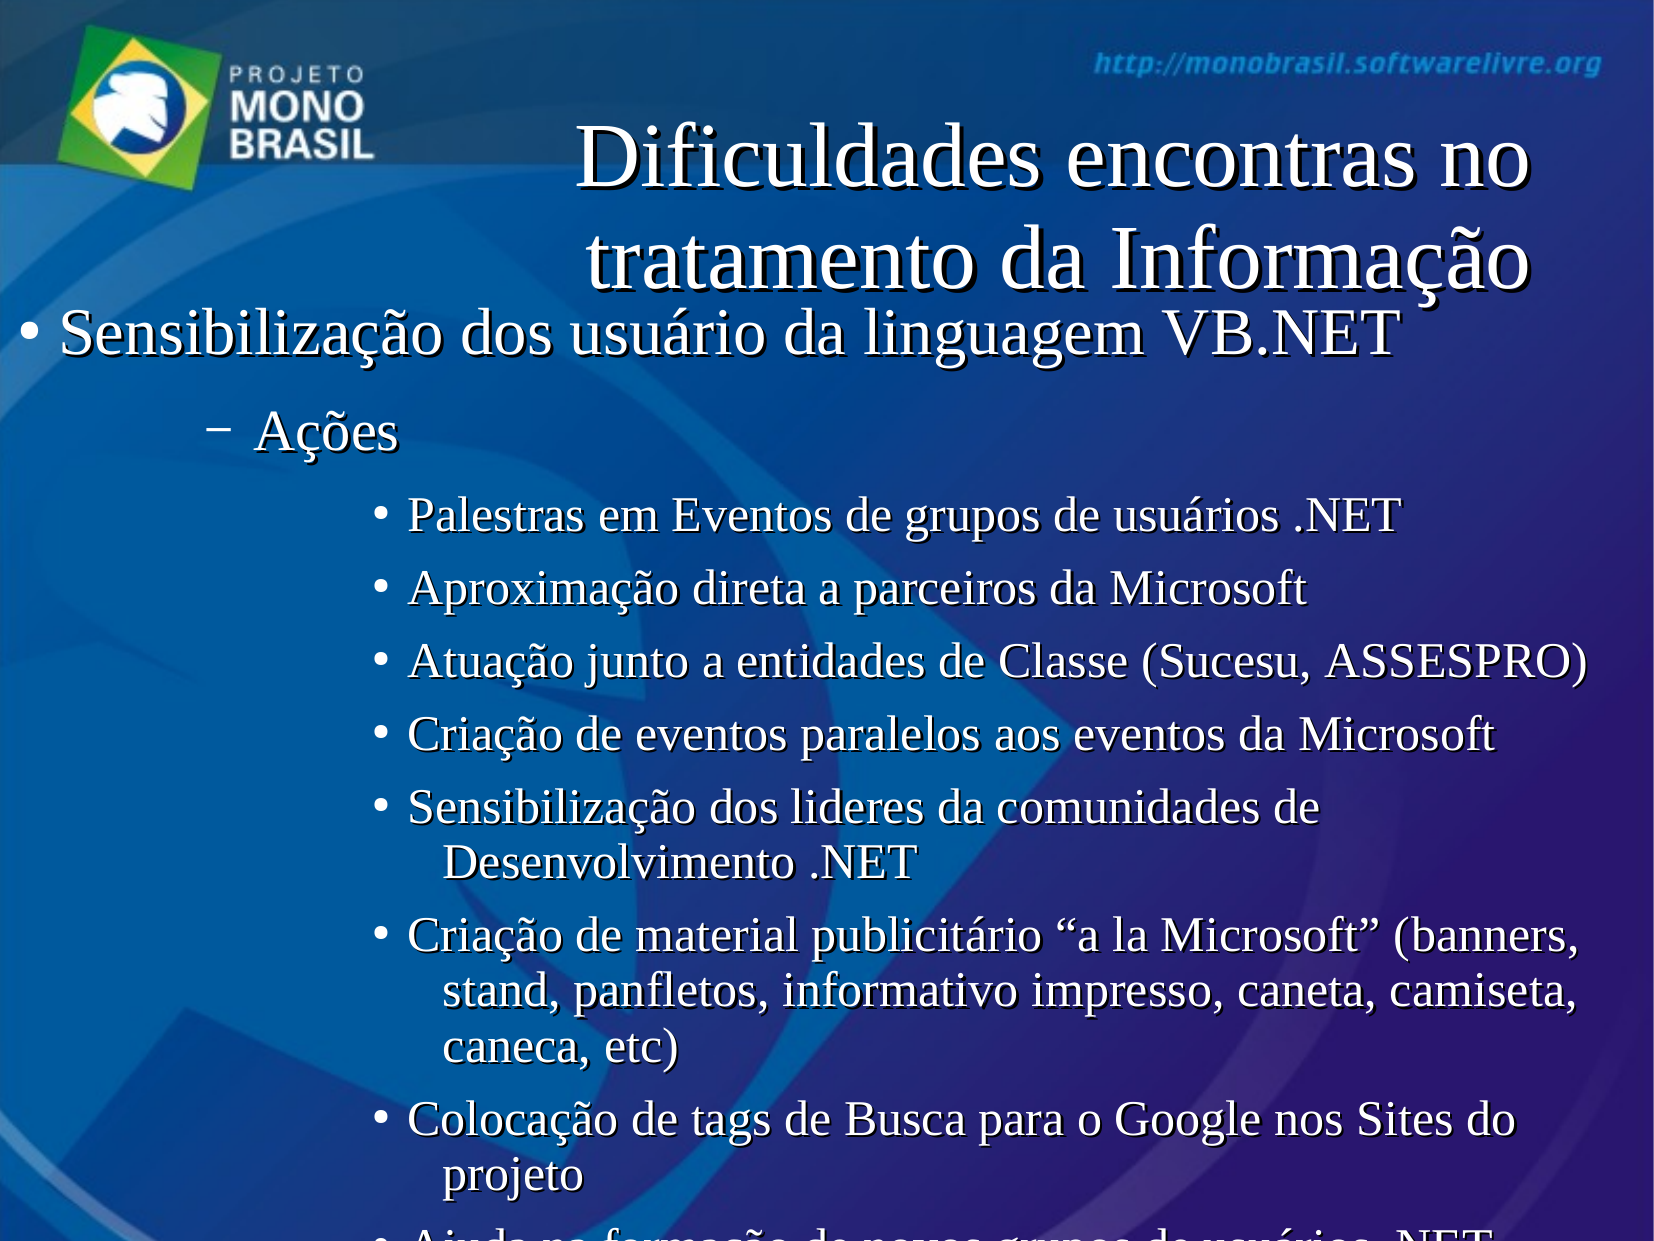

# Dificuldades encontras no tratamento da Informação
 Sensibilização dos usuário da linguagem VB.NET
Ações
Palestras em Eventos de grupos de usuários .NET
Aproximação direta a parceiros da Microsoft
Atuação junto a entidades de Classe (Sucesu, ASSESPRO)
Criação de eventos paralelos aos eventos da Microsoft
Sensibilização dos lideres da comunidades de Desenvolvimento .NET
Criação de material publicitário “a la Microsoft” (banners, stand, panfletos, informativo impresso, caneta, camiseta, caneca, etc)
Colocação de tags de Busca para o Google nos Sites do projeto
Ajuda na formação de novos grupos de usuários .NET